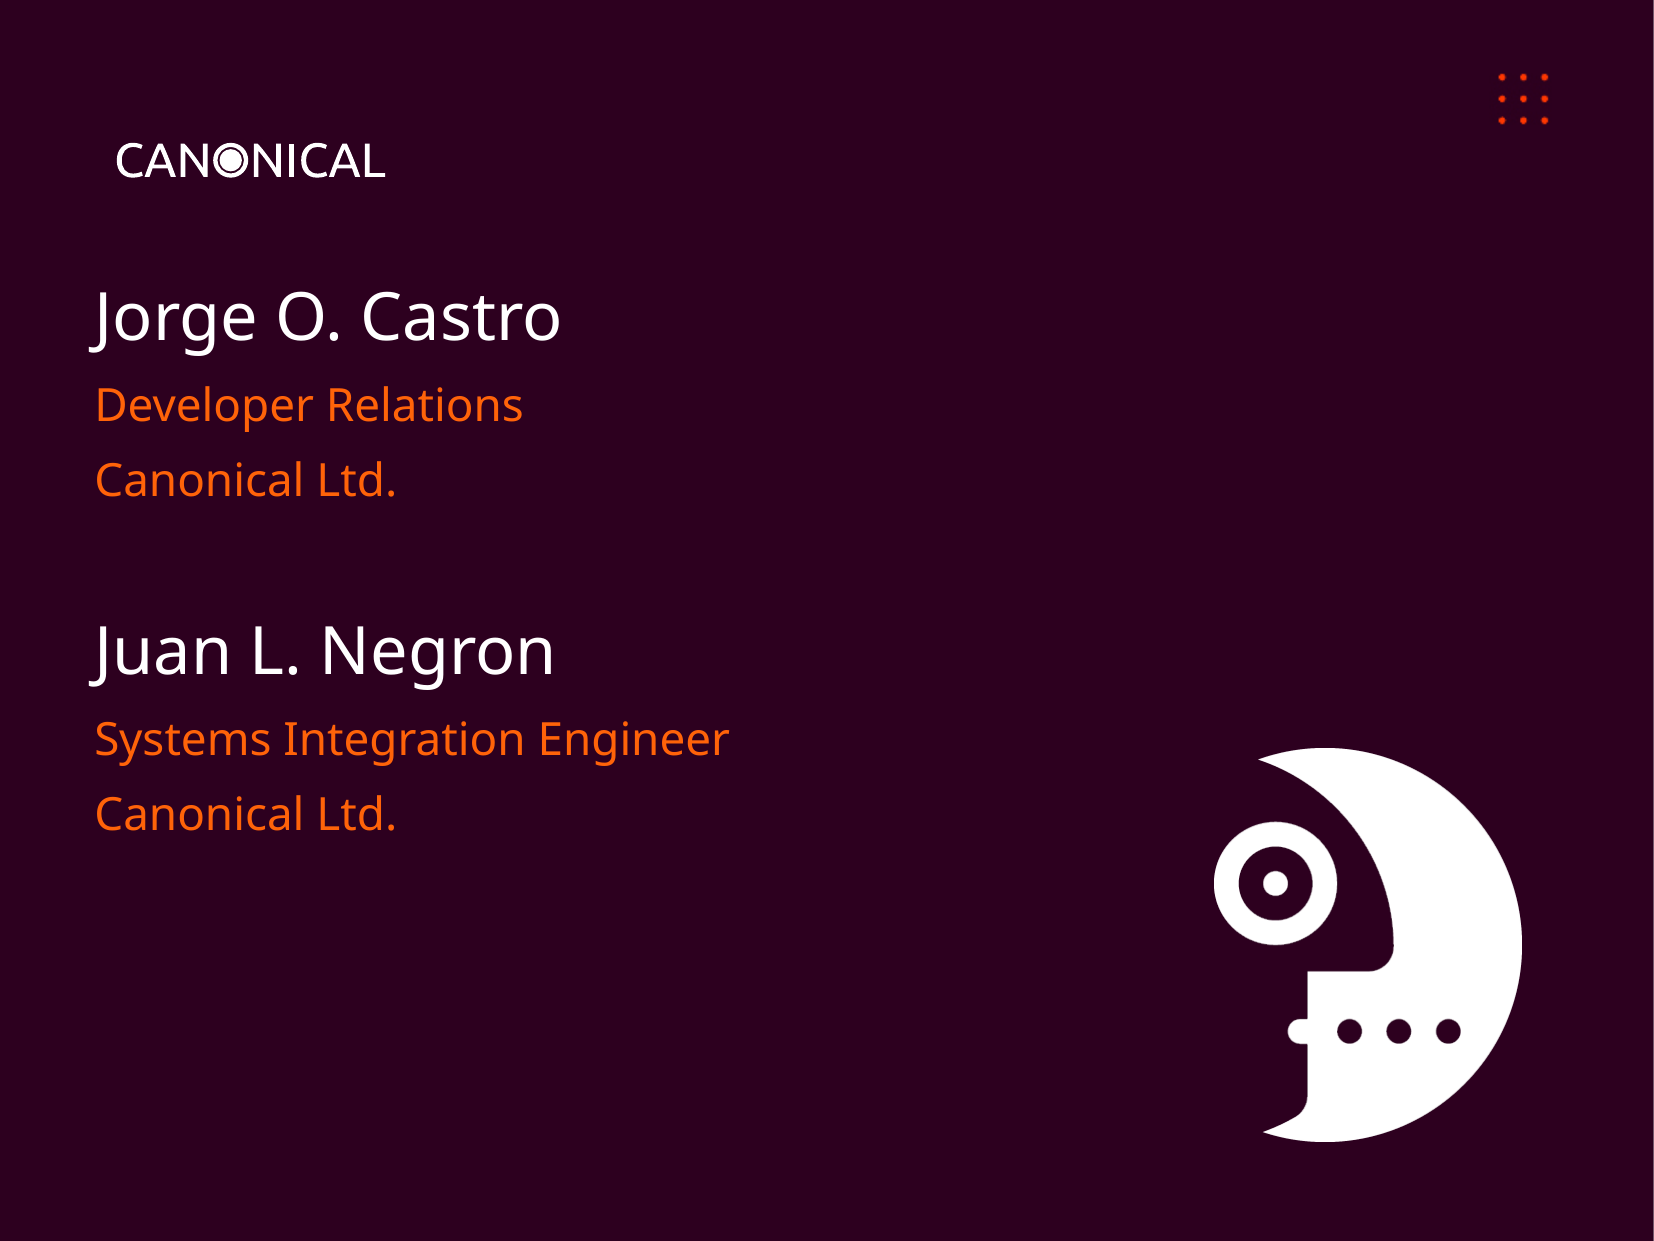

# Jorge O. Castro Developer Relations Canonical Ltd. Juan L. Negron Systems Integration Engineer Canonical Ltd.